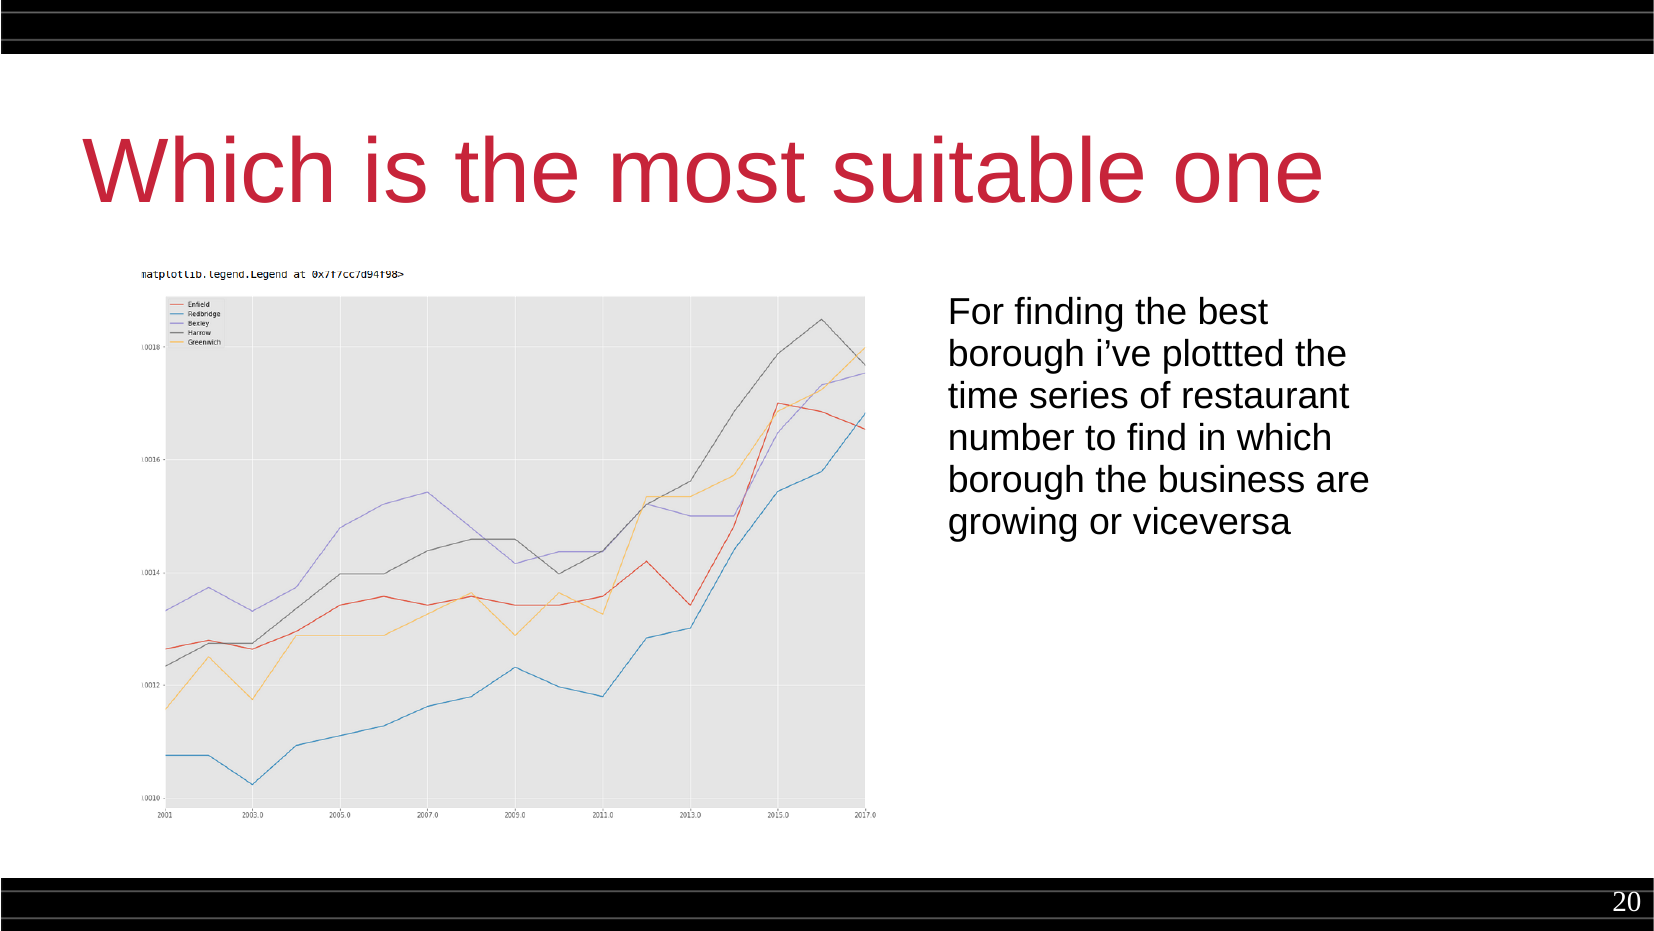

# Which is the most suitable one
For finding the best borough i’ve plottted the time series of restaurant number to find in which borough the business are growing or viceversa